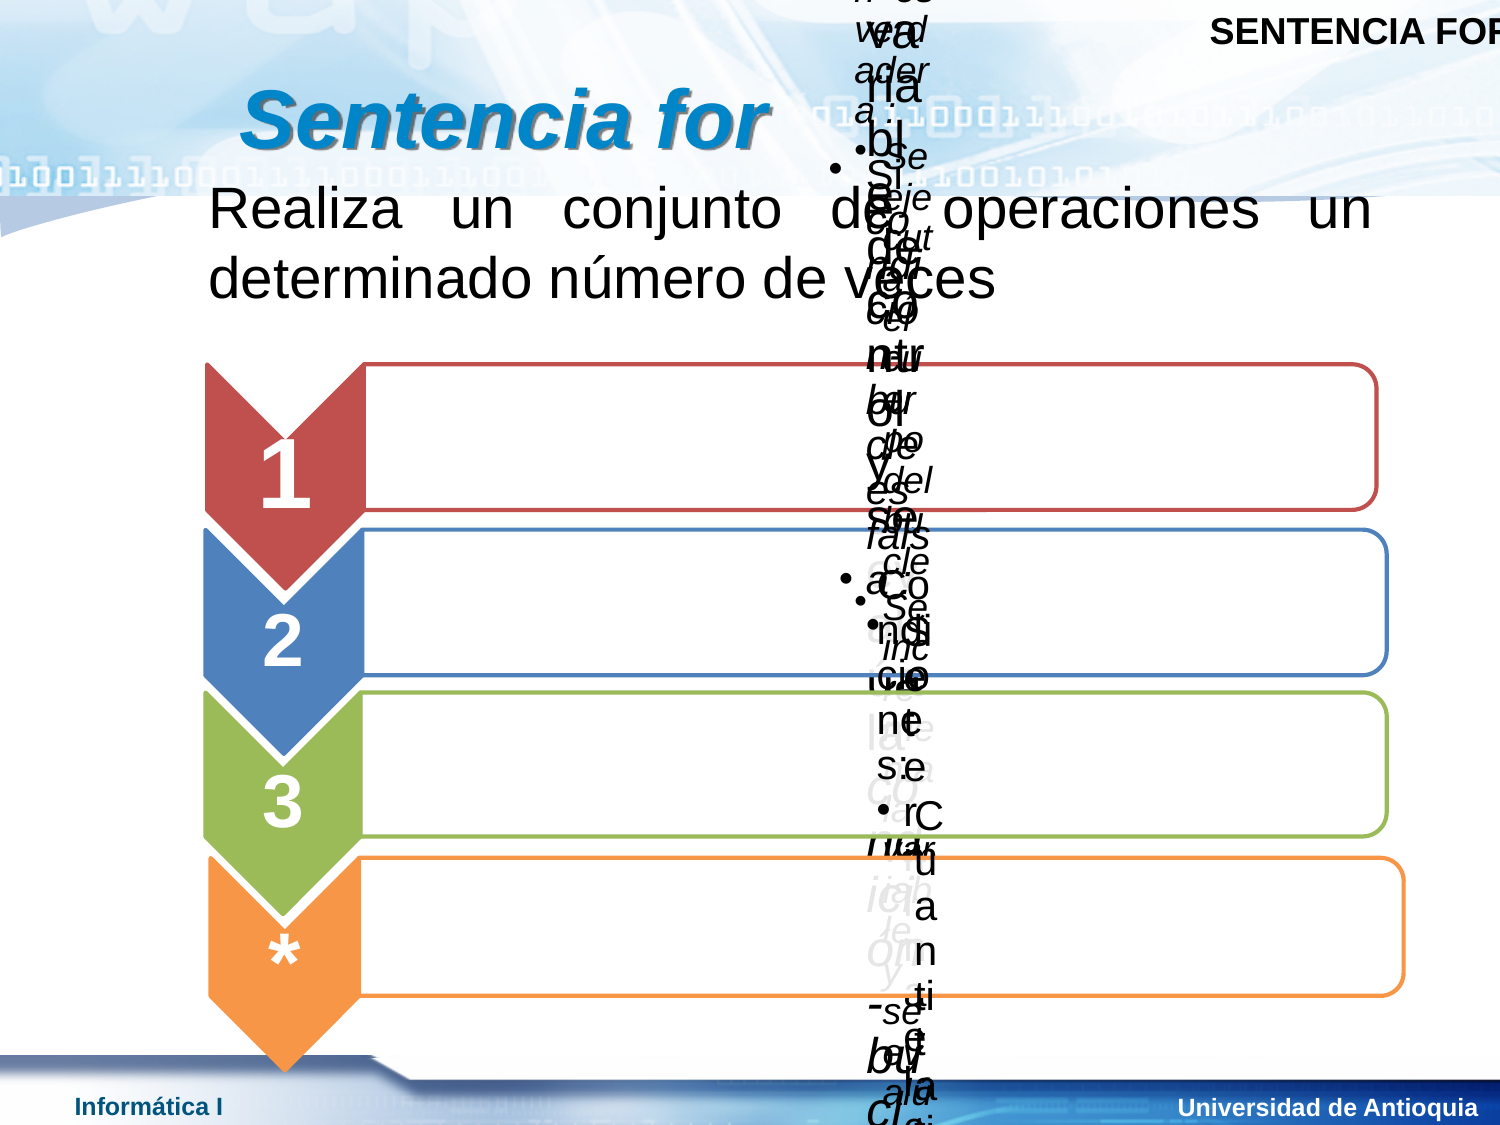

SENTENCIA FOR
# Sentencia for
Realiza un conjunto de operaciones un determinado número de veces
Se inicializa la variable de control y se evalúa la condición-bucle
1
Si condición es verdadera :
Se ejecuta el cuerpo del bucle
Se incrementa la variable y se evalúa la condición
2
Si condición-bucle es falsa :
Se termina el ciclo.
3
Condiciones:
Cuantitativas
*